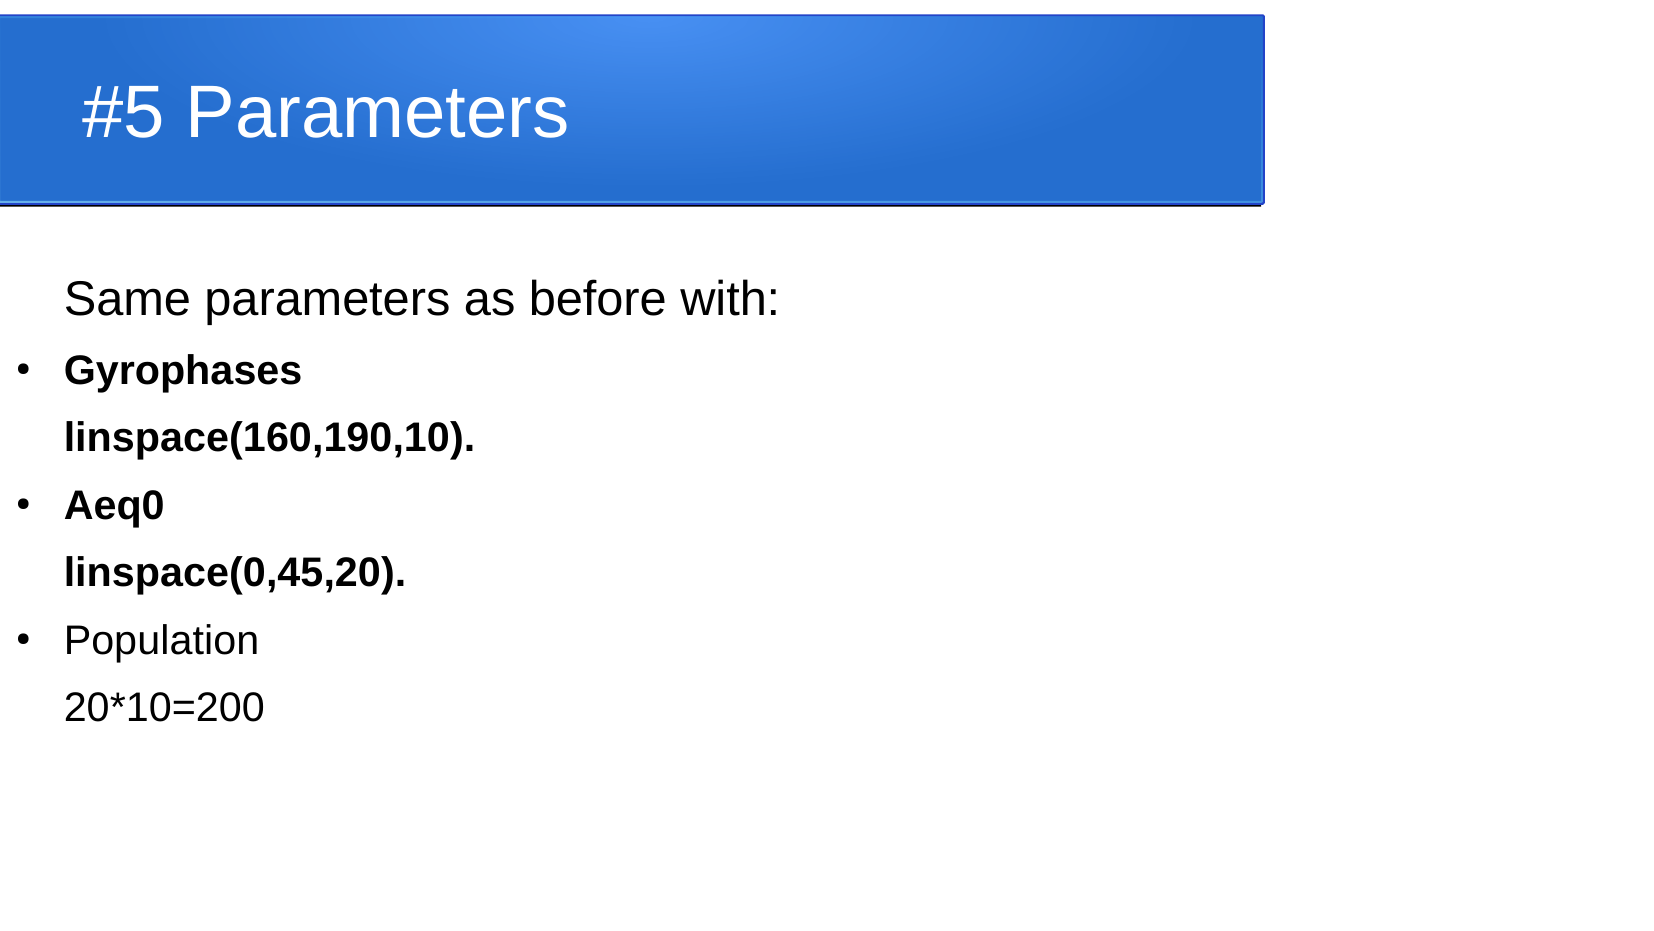

# #5 Parameters
Same parameters as before with:
Gyrophases
linspace(160,190,10).
Aeq0
linspace(0,45,20).
Population
20*10=200